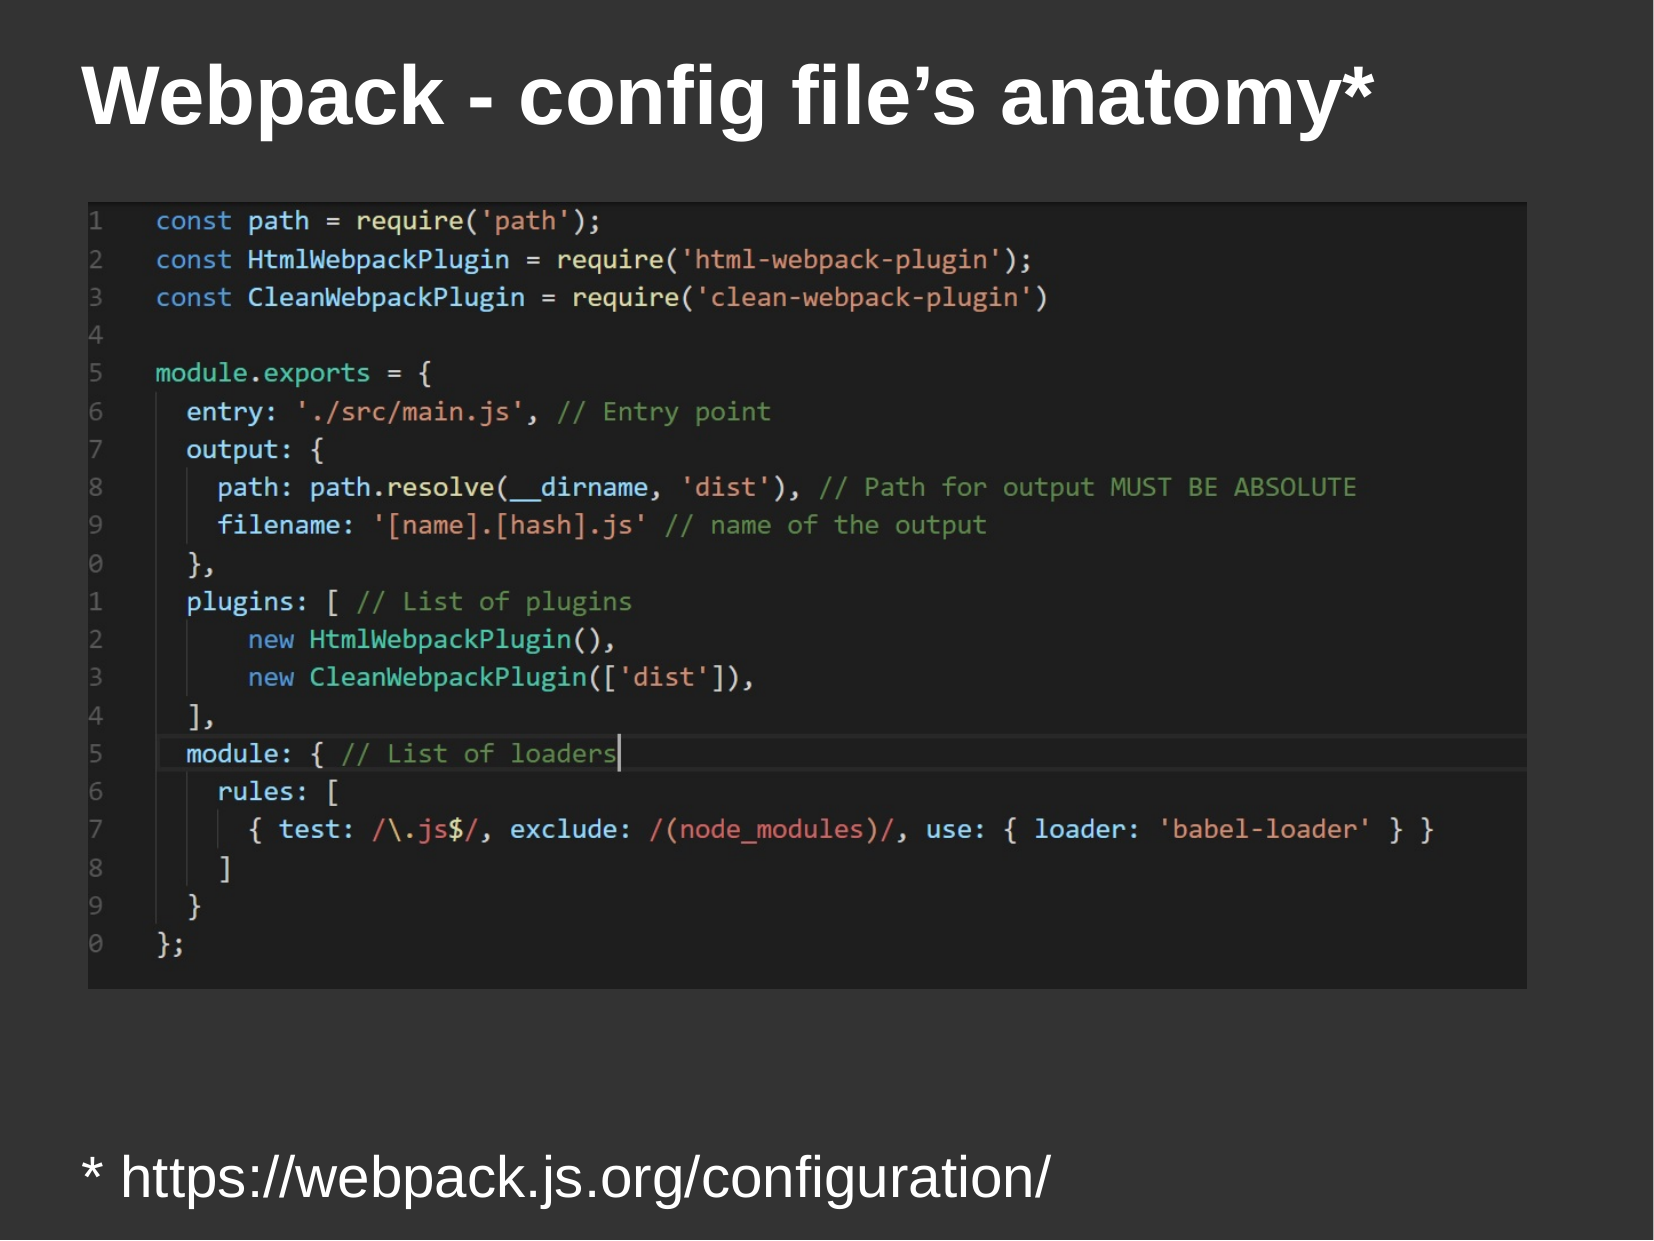

# Webpack - config file’s anatomy*
* https://webpack.js.org/configuration/